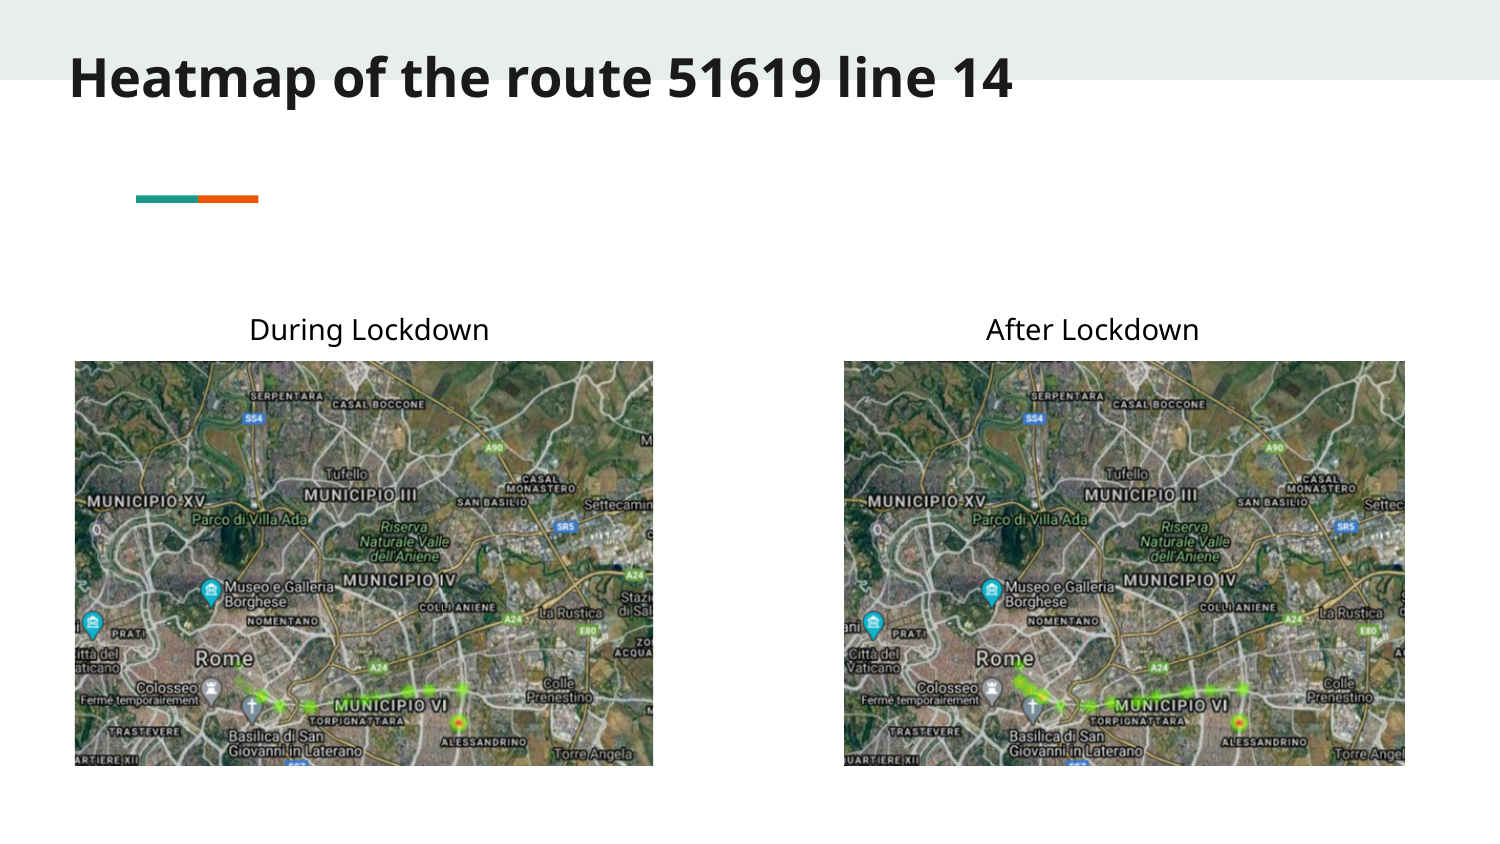

Heatmap of the route 51619 line 14
During Lockdown
After Lockdown